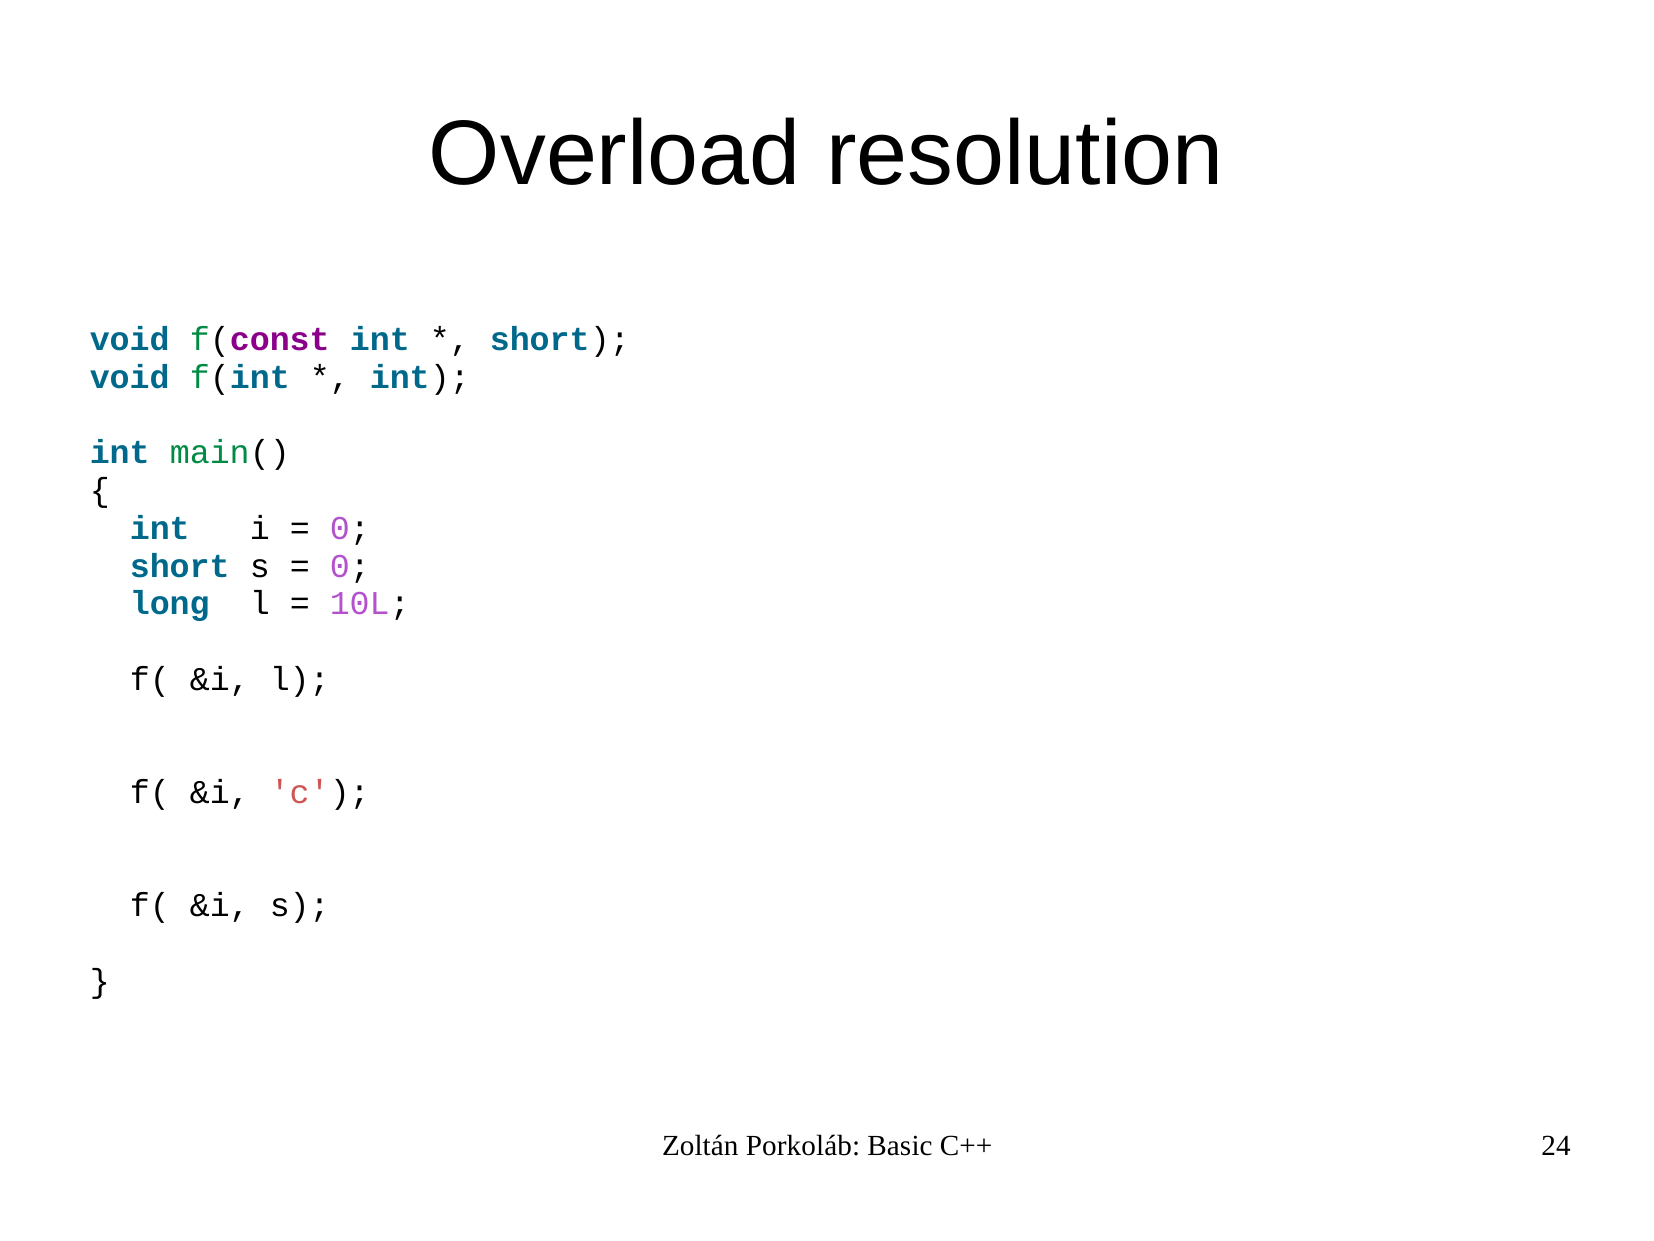

# Overload resolution
void f(const int *, short);
void f(int *, int);
int main()
{
 int i = 0;
 short s = 0;
 long l = 10L;
 f( &i, l);
 f( &i, 'c');
 f( &i, s);
}
Zoltán Porkoláb: Basic C++
24